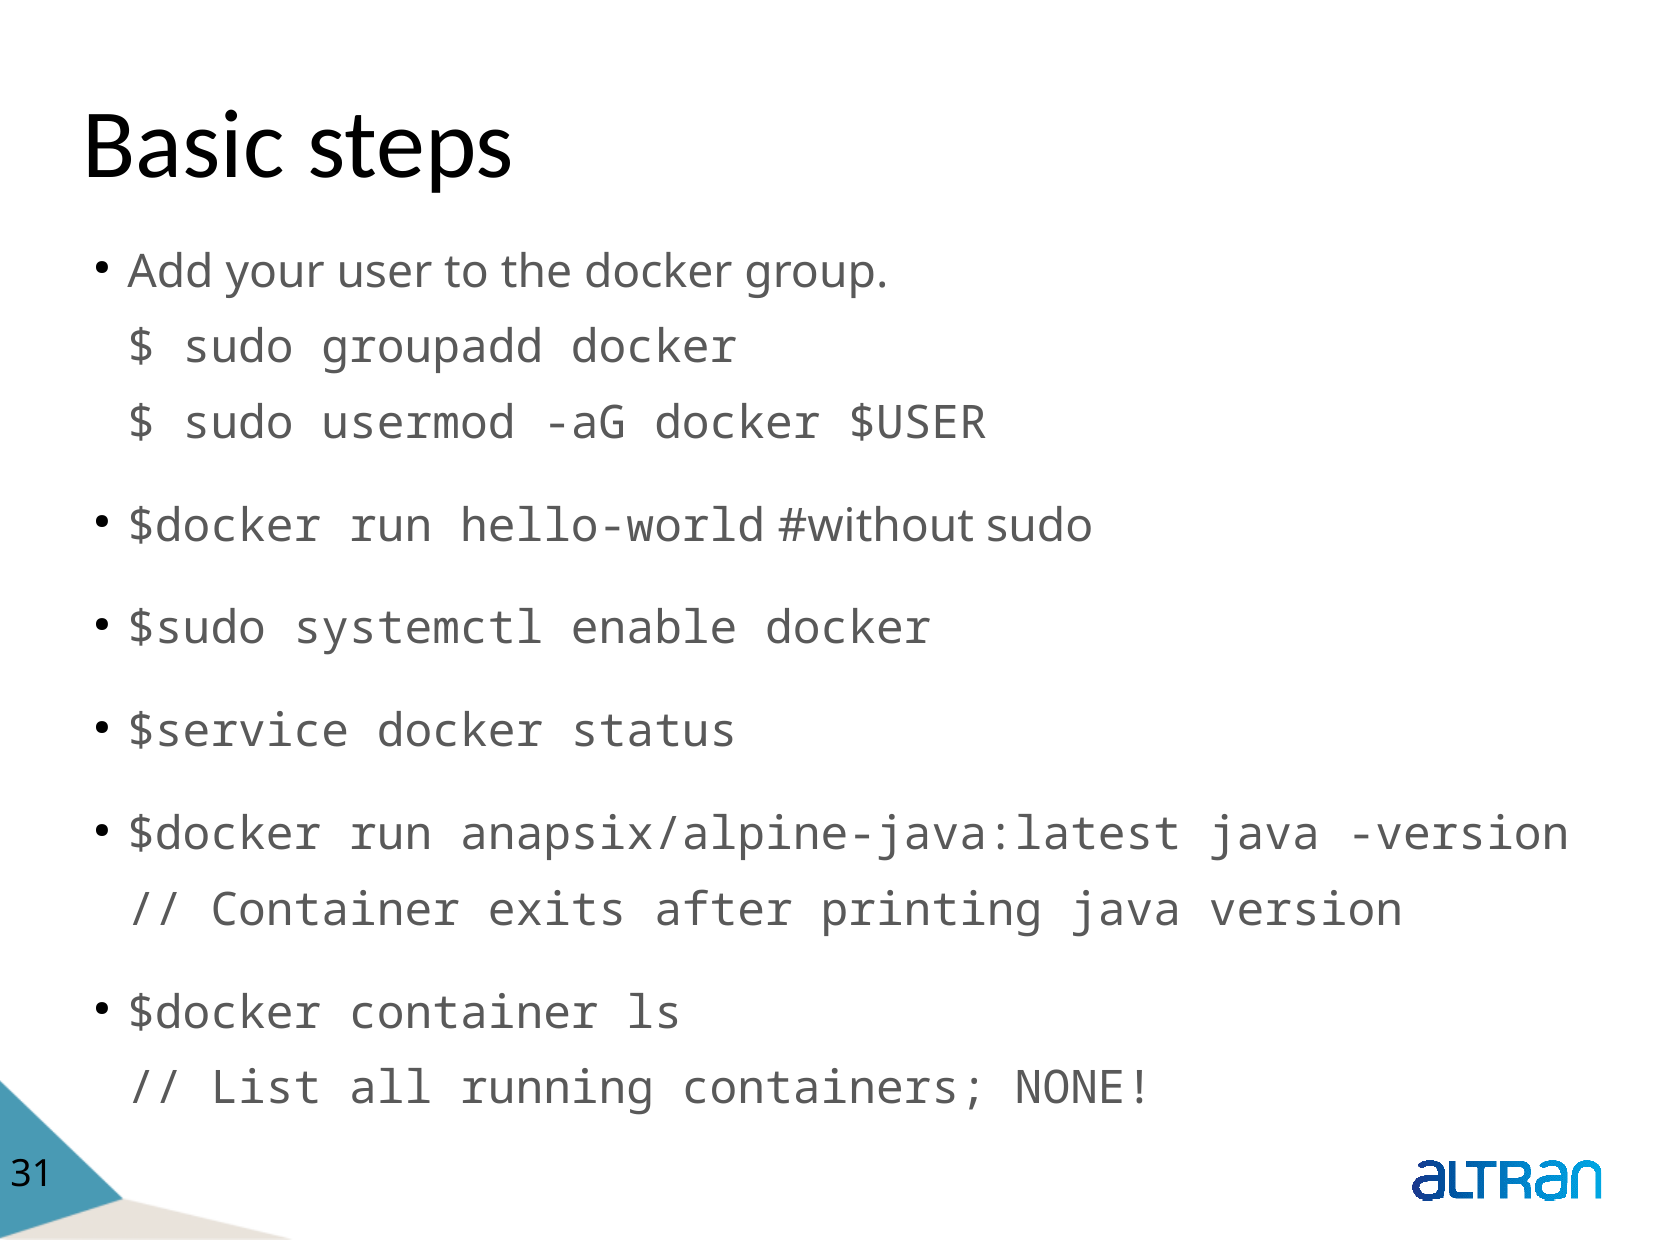

# Basic steps
Add your user to the docker group.
$ sudo groupadd docker
$ sudo usermod -aG docker $USER
$docker run hello-world #without sudo
$sudo systemctl enable docker
$service docker status
$docker run anapsix/alpine-java:latest java -version
// Container exits after printing java version
$docker container ls
// List all running containers; NONE!
31